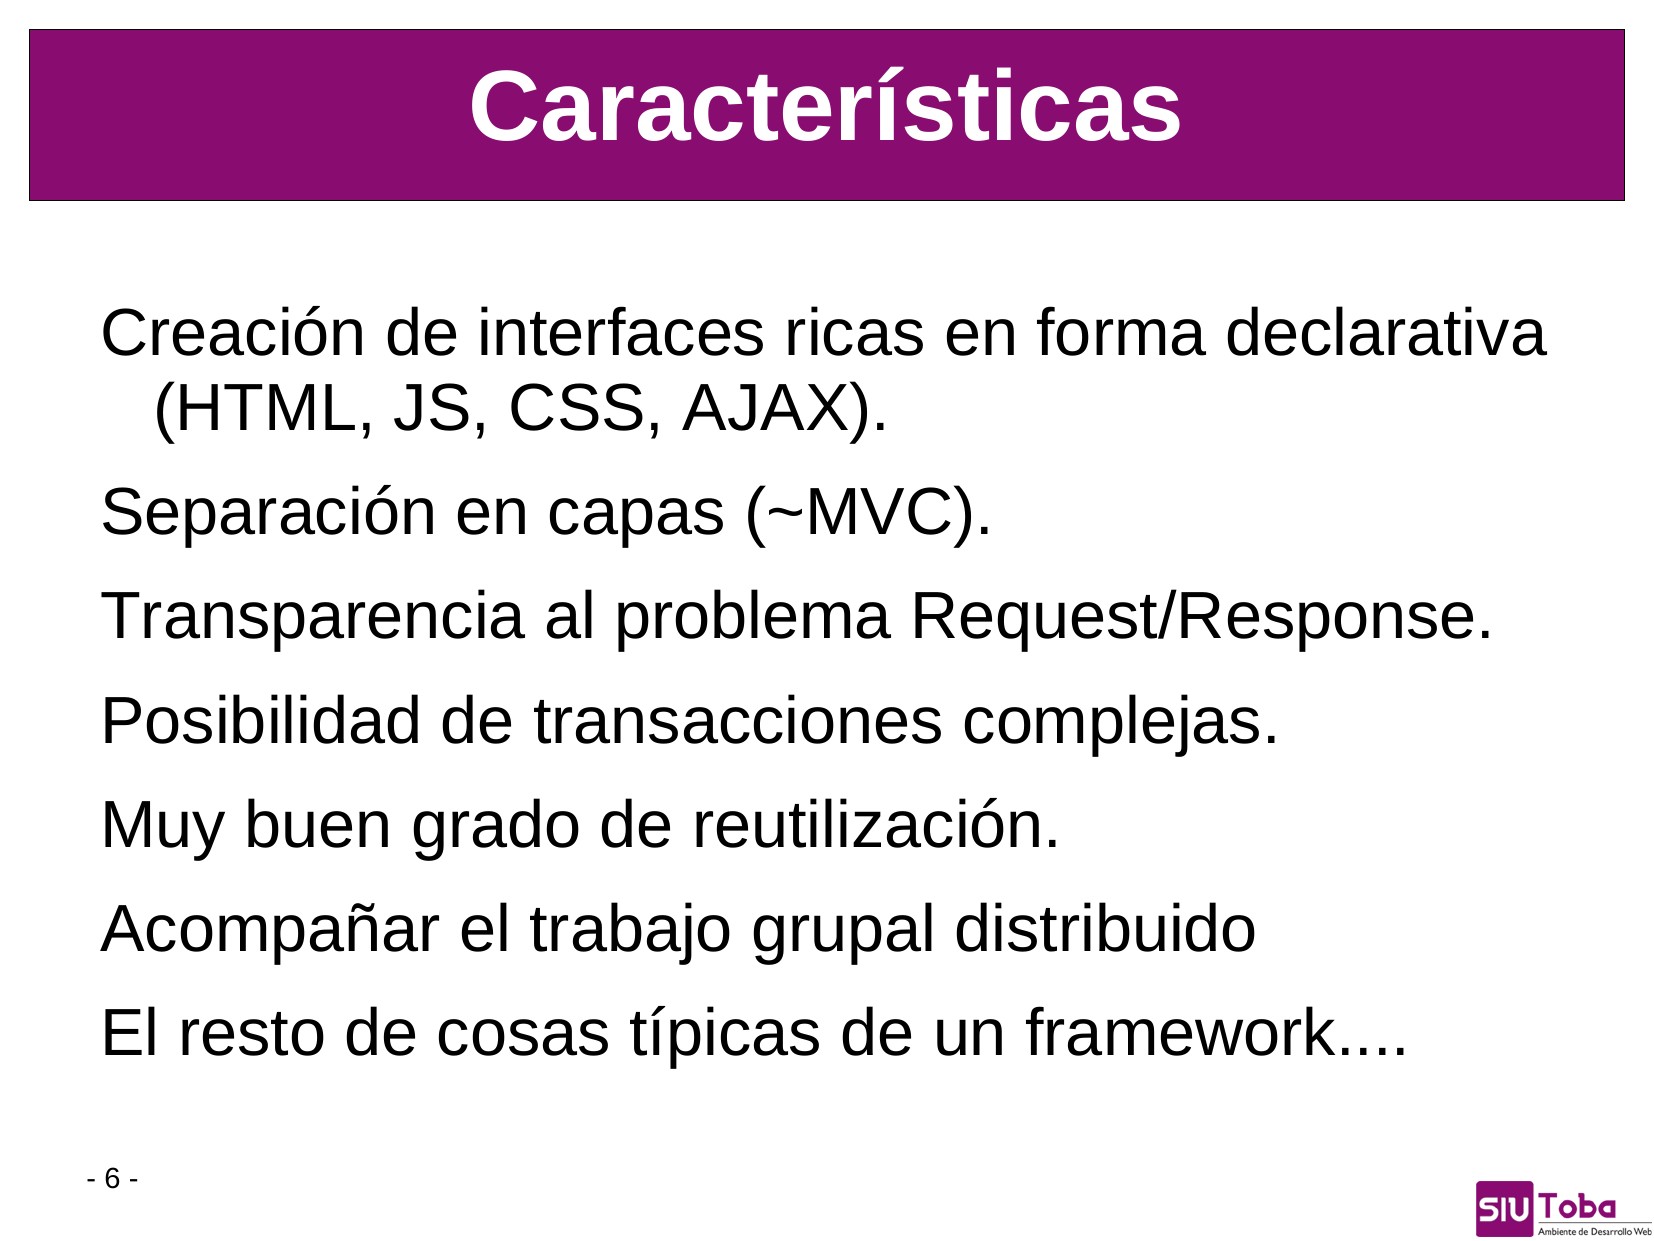

# Características
Creación de interfaces ricas en forma declarativa (HTML, JS, CSS, AJAX).
Separación en capas (~MVC).
Transparencia al problema Request/Response.
Posibilidad de transacciones complejas.
Muy buen grado de reutilización.
Acompañar el trabajo grupal distribuido
El resto de cosas típicas de un framework....
6